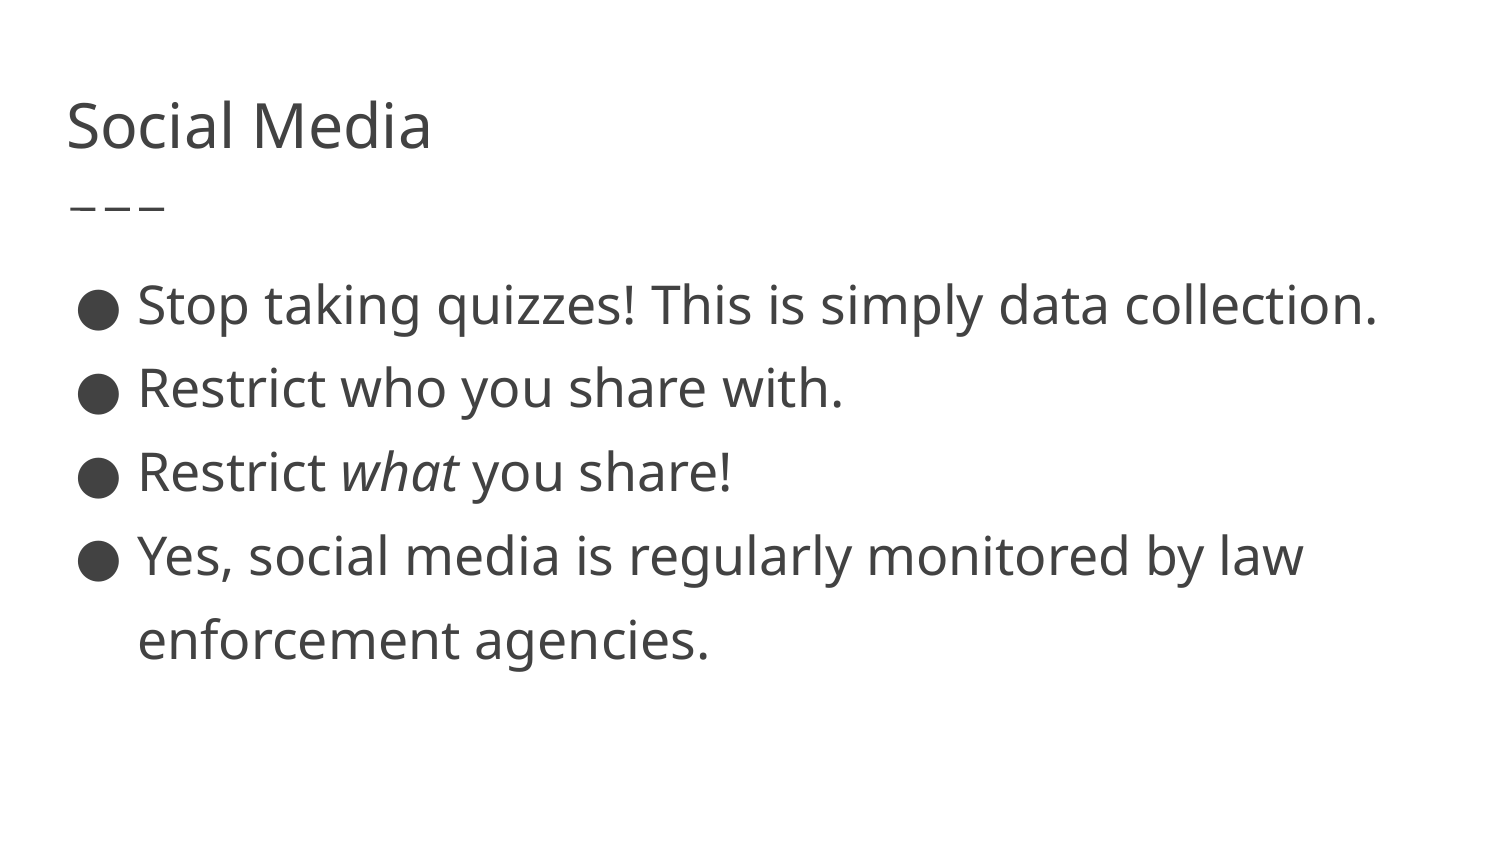

# Social Media
Stop taking quizzes! This is simply data collection.
Restrict who you share with.
Restrict what you share!
Yes, social media is regularly monitored by law enforcement agencies.